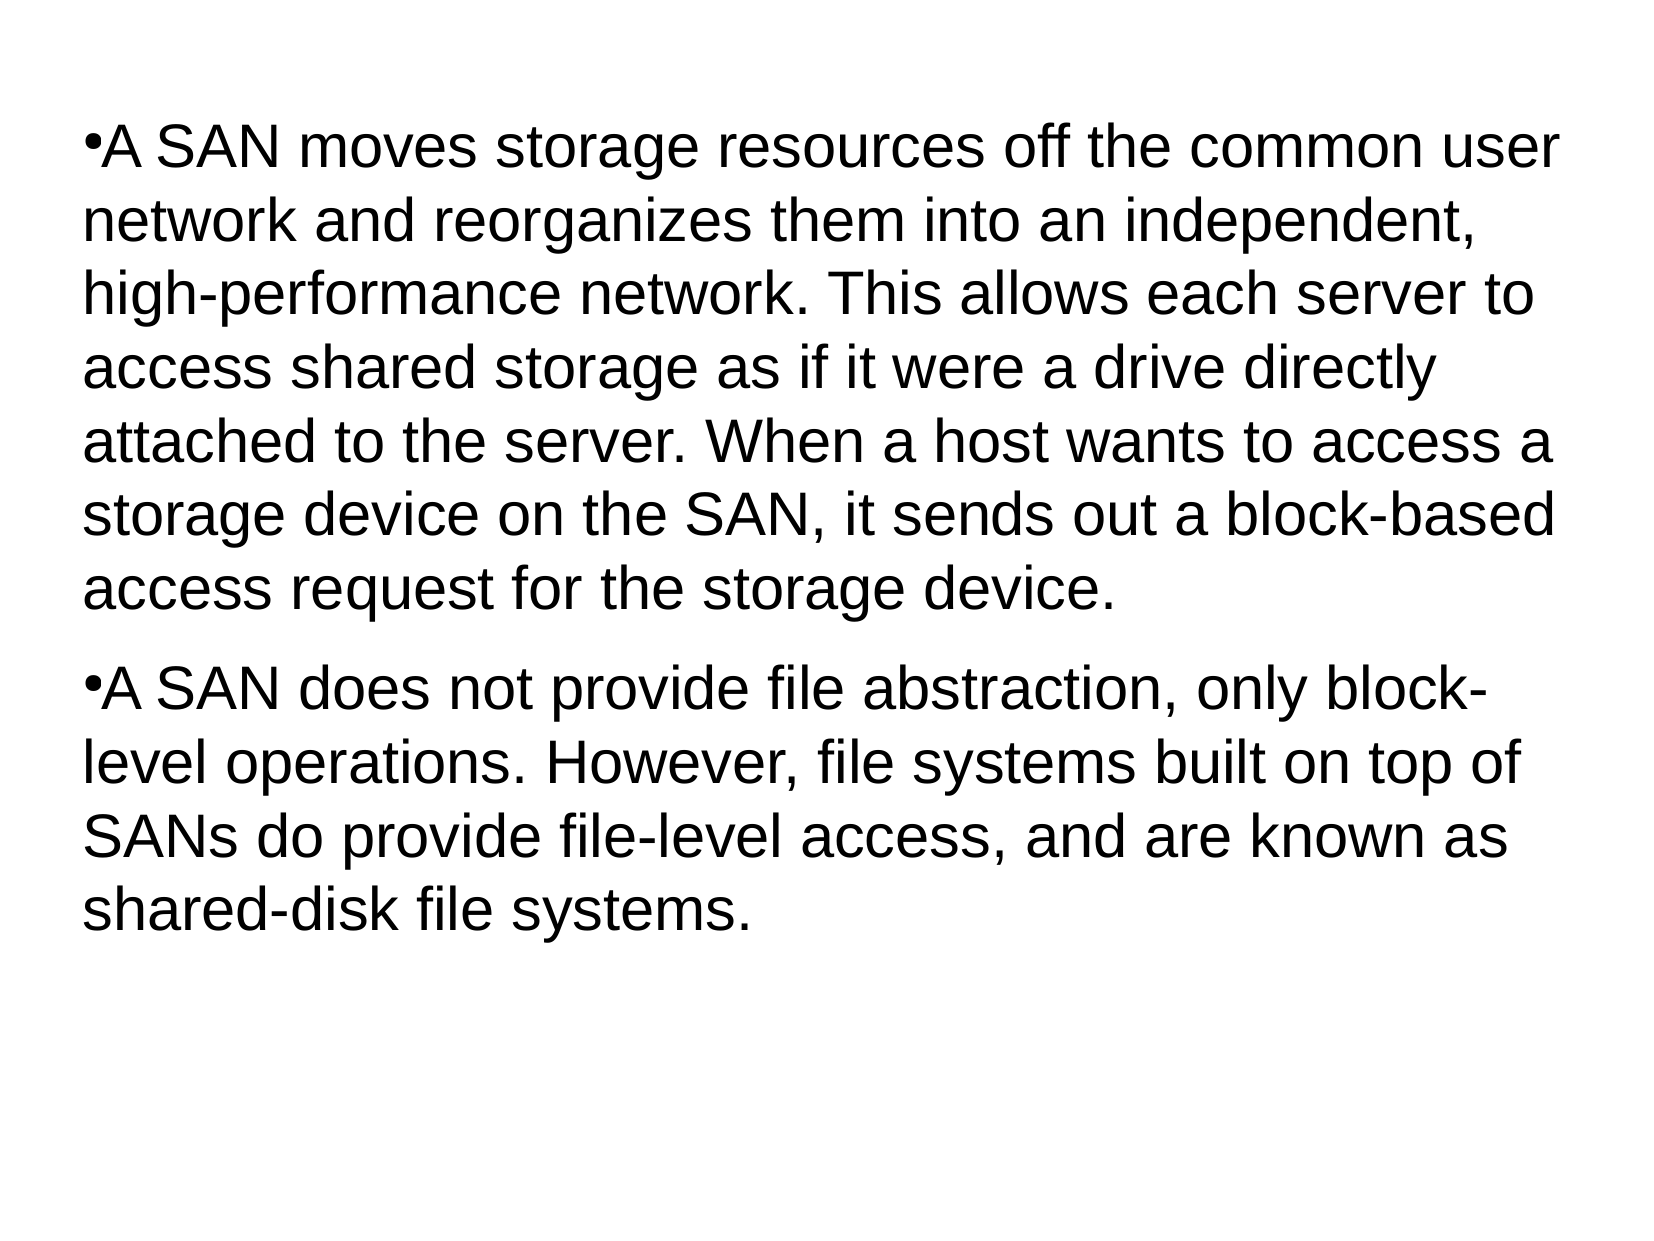

# A SAN moves storage resources off the common user network and reorganizes them into an independent, high-performance network. This allows each server to access shared storage as if it were a drive directly attached to the server. When a host wants to access a storage device on the SAN, it sends out a block-based access request for the storage device.
A SAN does not provide file abstraction, only block-level operations. However, file systems built on top of SANs do provide file-level access, and are known as shared-disk file systems.